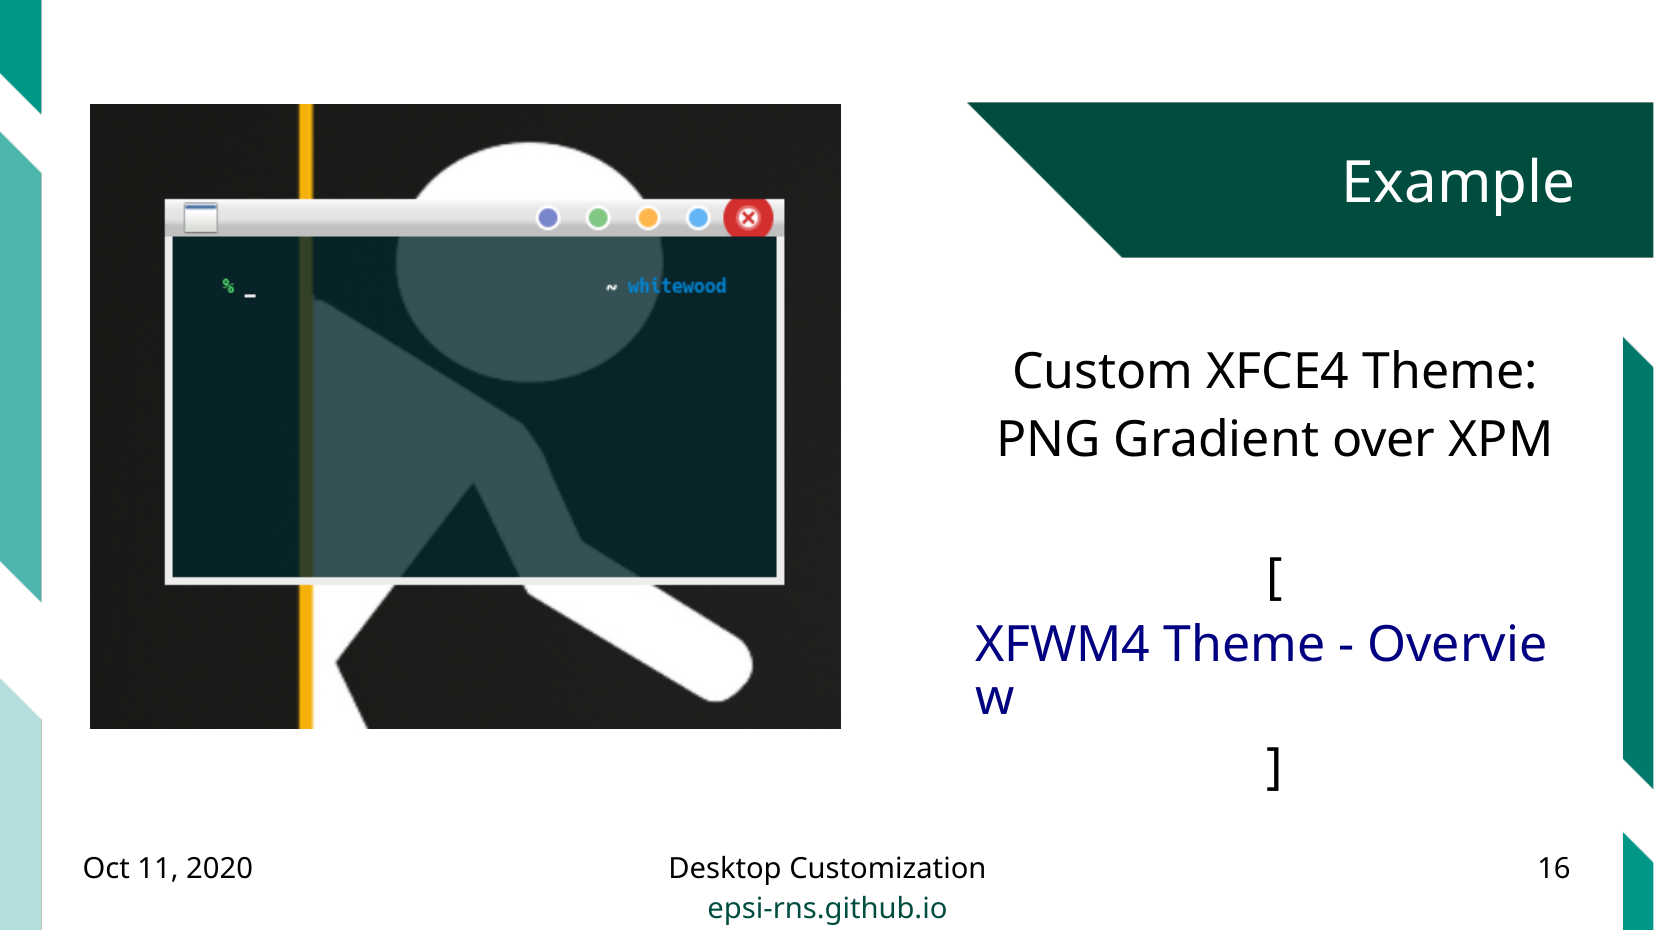

# Example
Custom XFCE4 Theme:
PNG Gradient over XPM
[XFWM4 Theme - Overview]
Oct 11, 2020
Desktop Customization
16